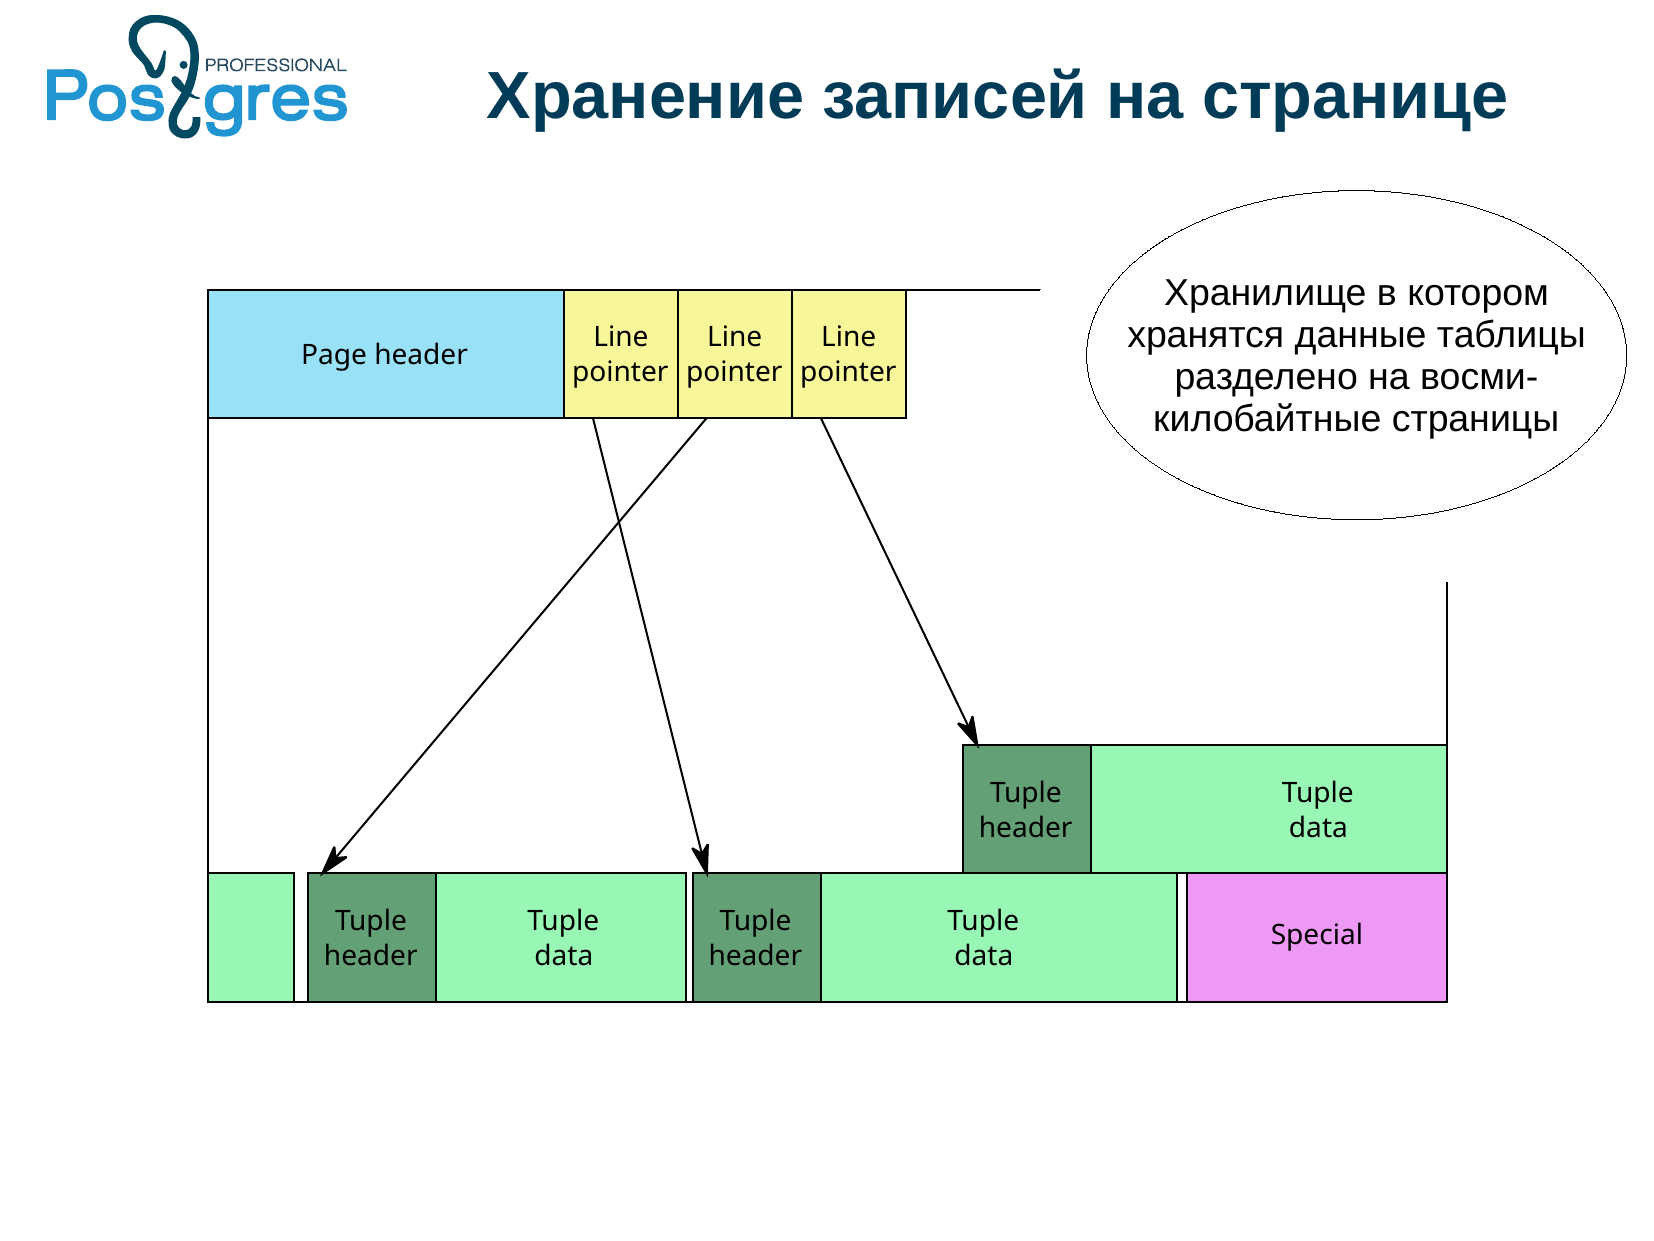

# Хранение записей на странице
Хранилище в котором
хранятся данные таблицы
разделено на восми-
килобайтные страницы